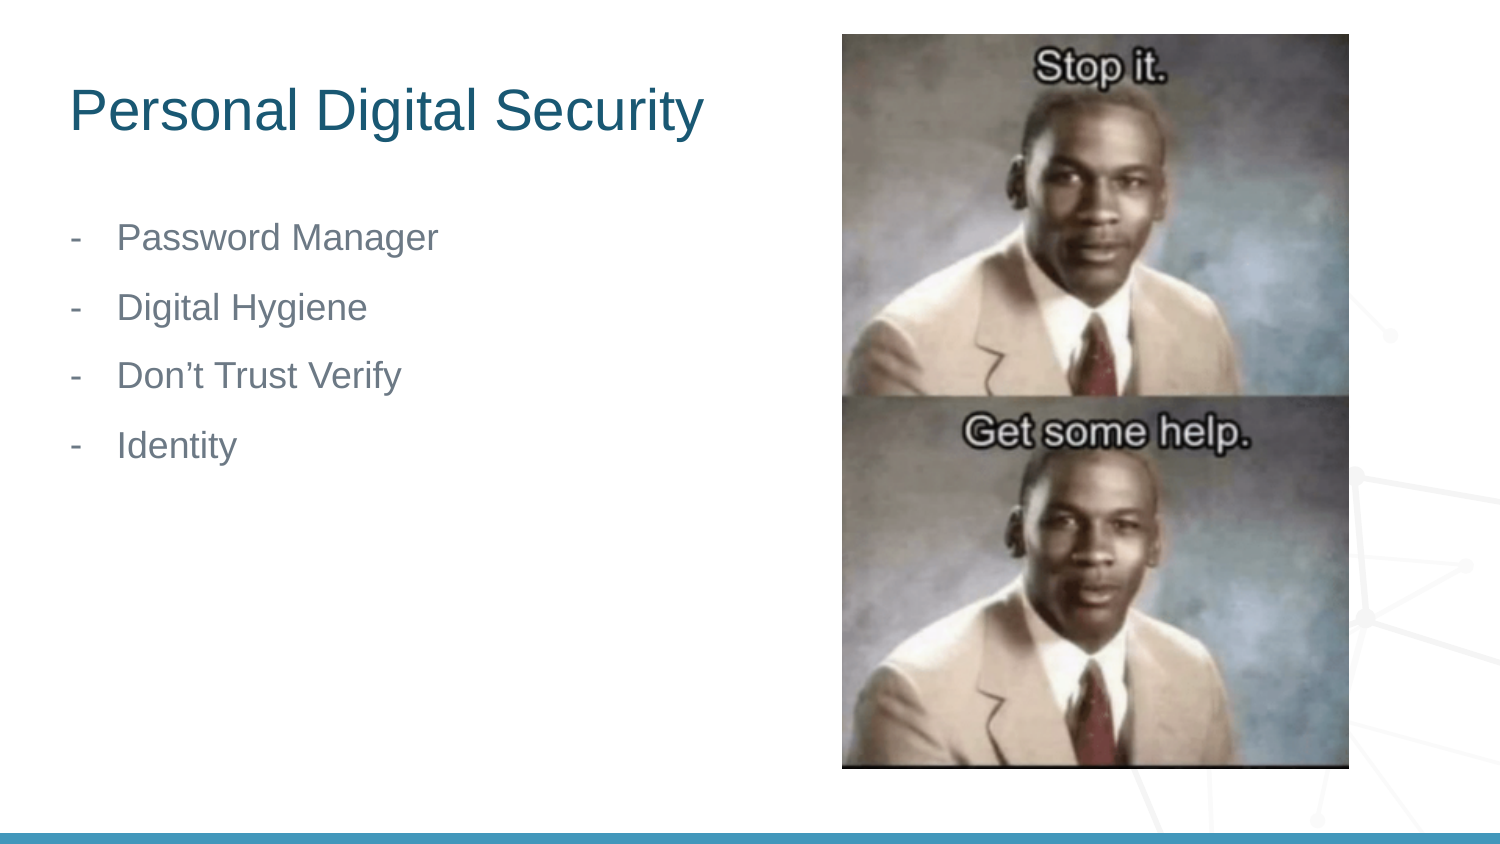

# Personal Digital Security
Password Manager
Digital Hygiene
Don’t Trust Verify
Identity